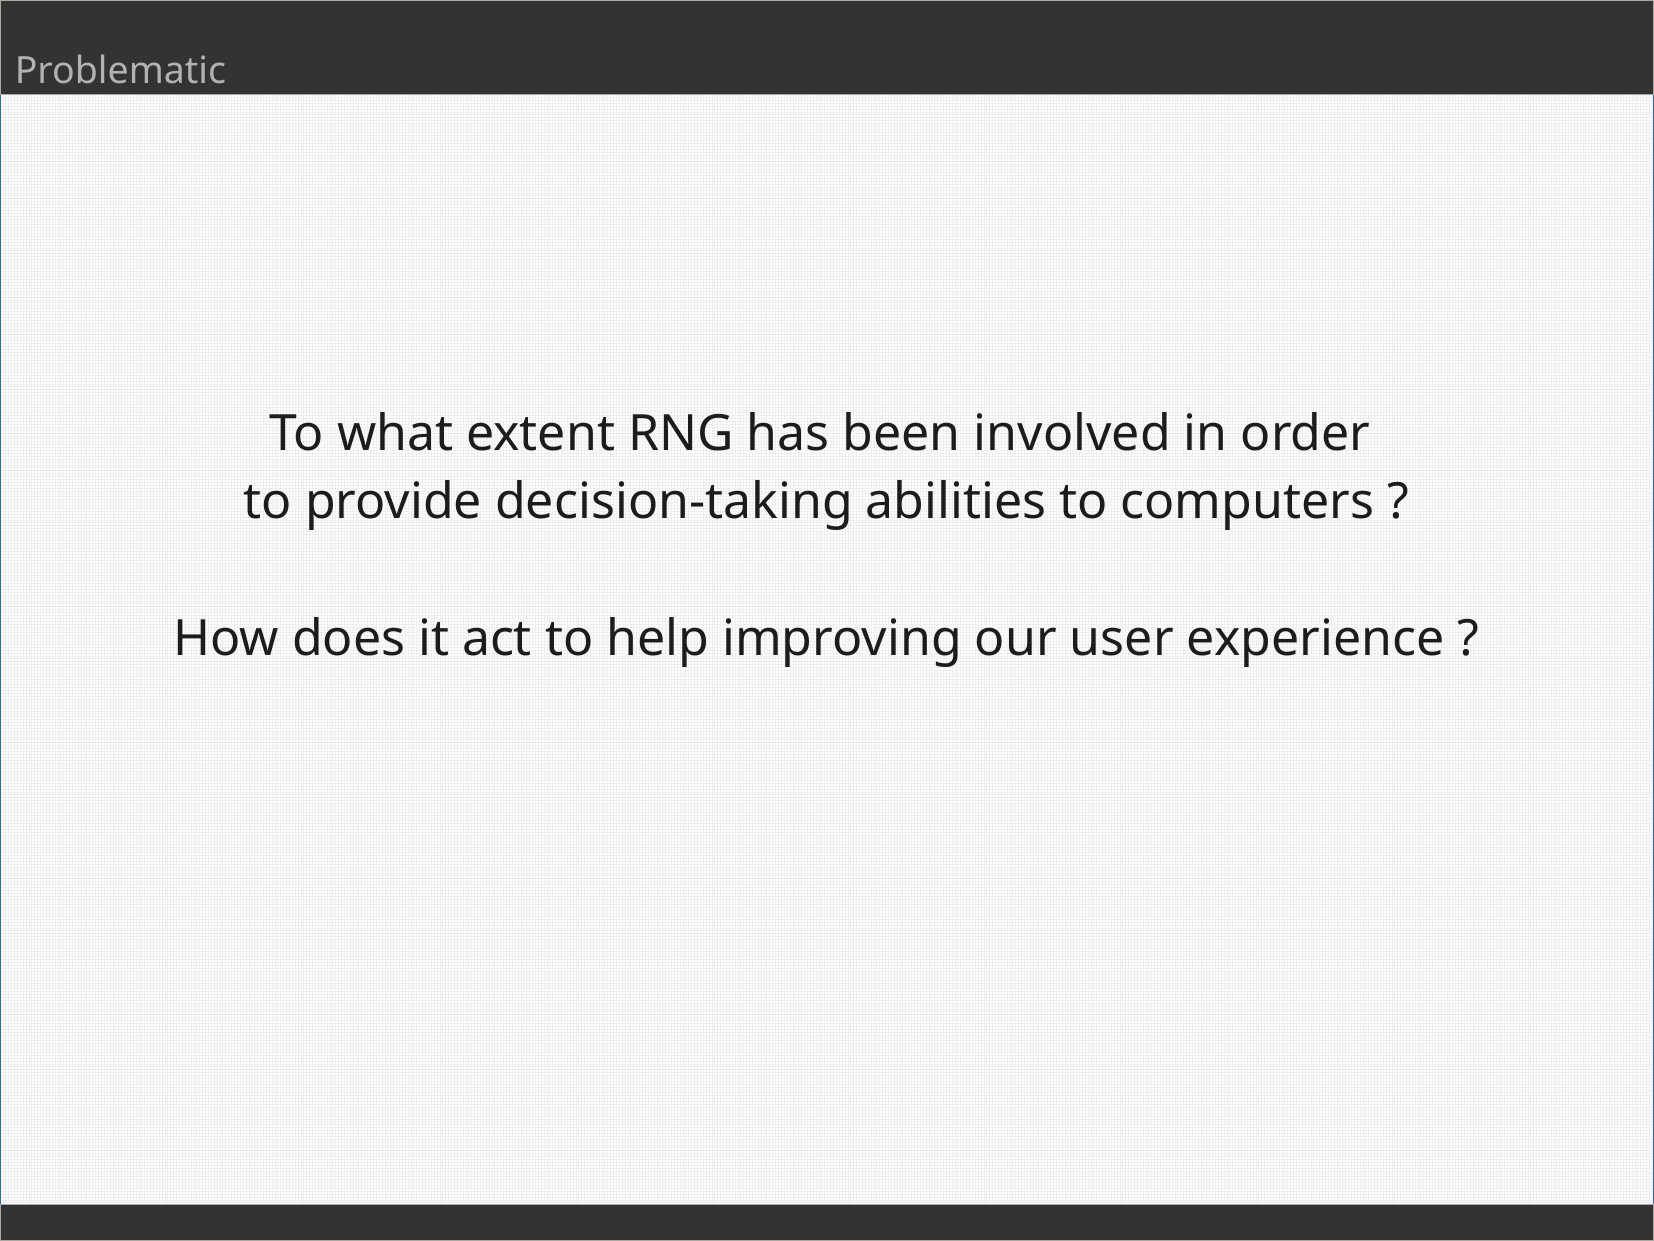

Problematic
To what extent RNG has been involved in order
to provide decision-taking abilities to computers ?
How does it act to help improving our user experience ?